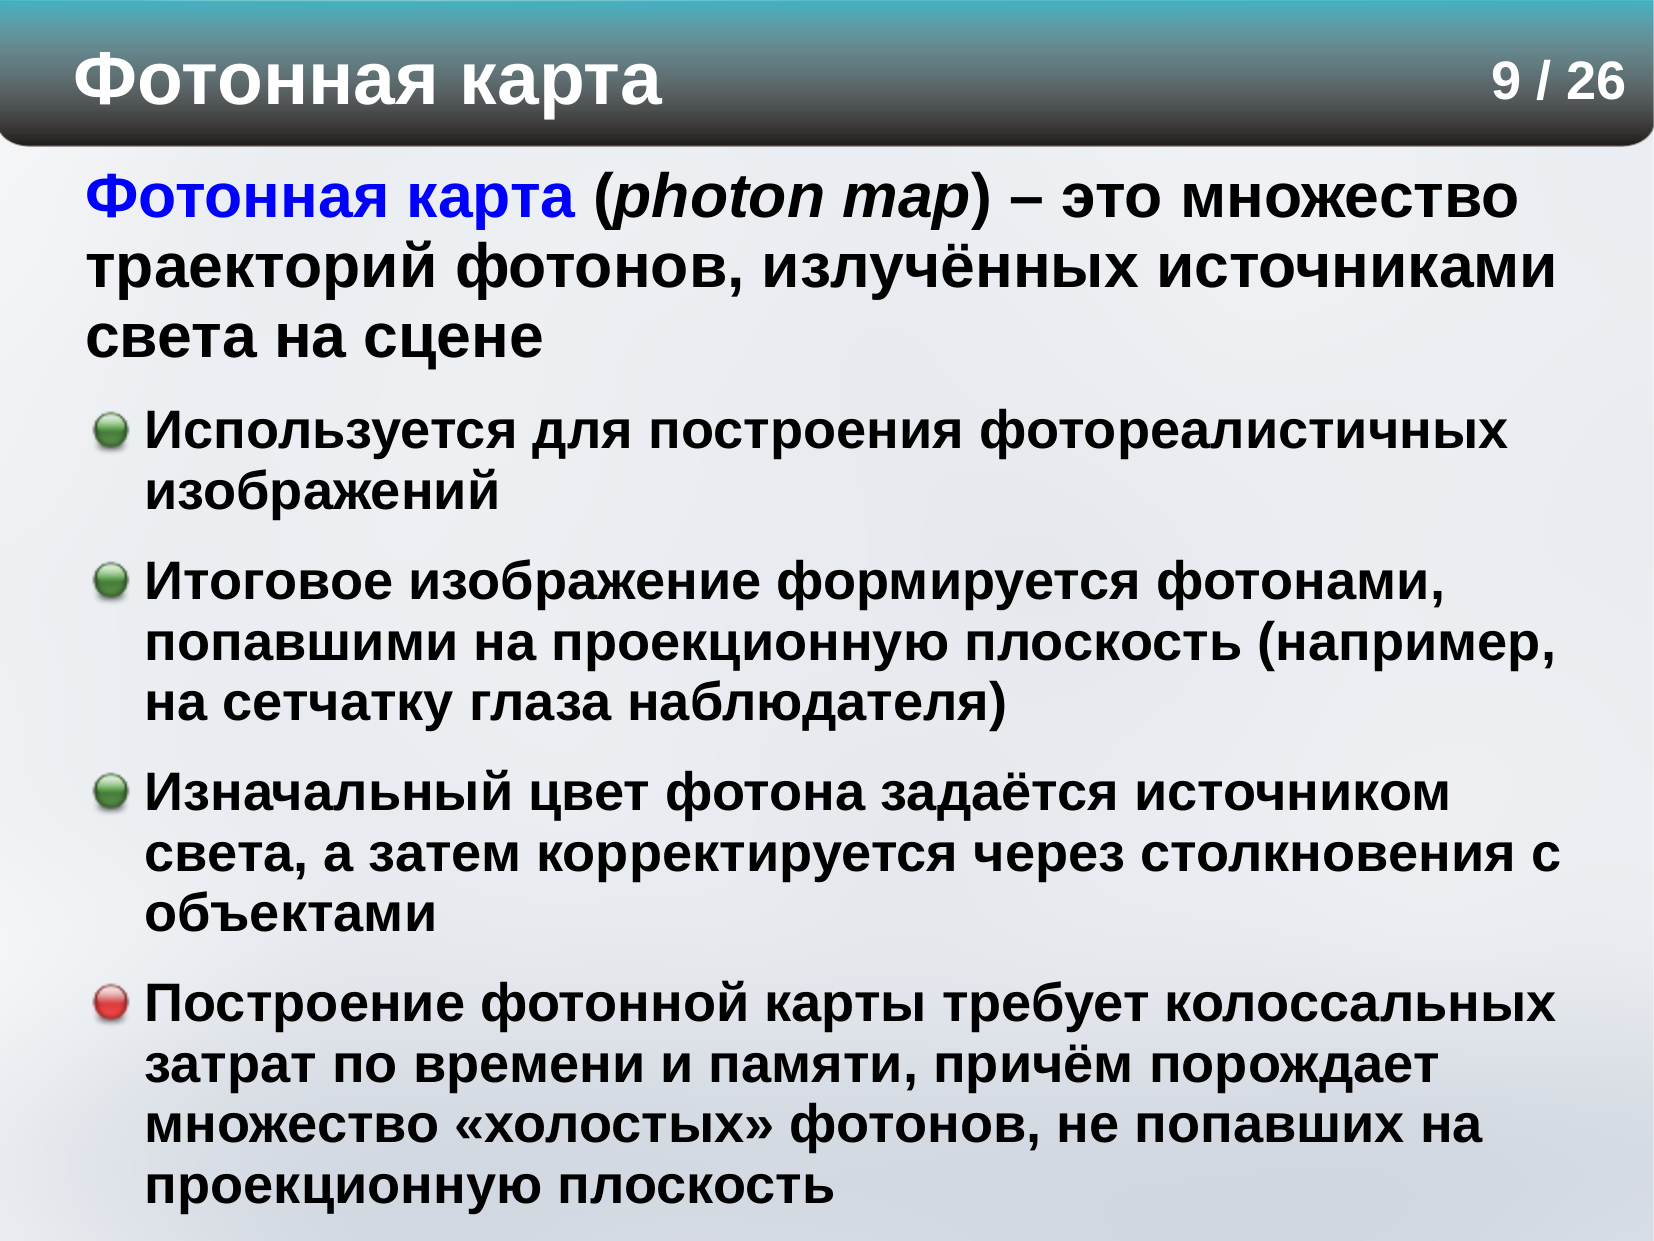

Фотонная карта
Фотонная карта (photon map) – это множество траекторий фотонов, излучённых источниками света на сцене
Используется для построения фотореалистичных изображений
Итоговое изображение формируется фотонами, попавшими на проекционную плоскость (например, на сетчатку глаза наблюдателя)
Изначальный цвет фотона задаётся источником света, а затем корректируется через столкновения с объектами
Построение фотонной карты требует колоссальных затрат по времени и памяти, причём порождает множество «холостых» фотонов, не попавших на проекционную плоскость